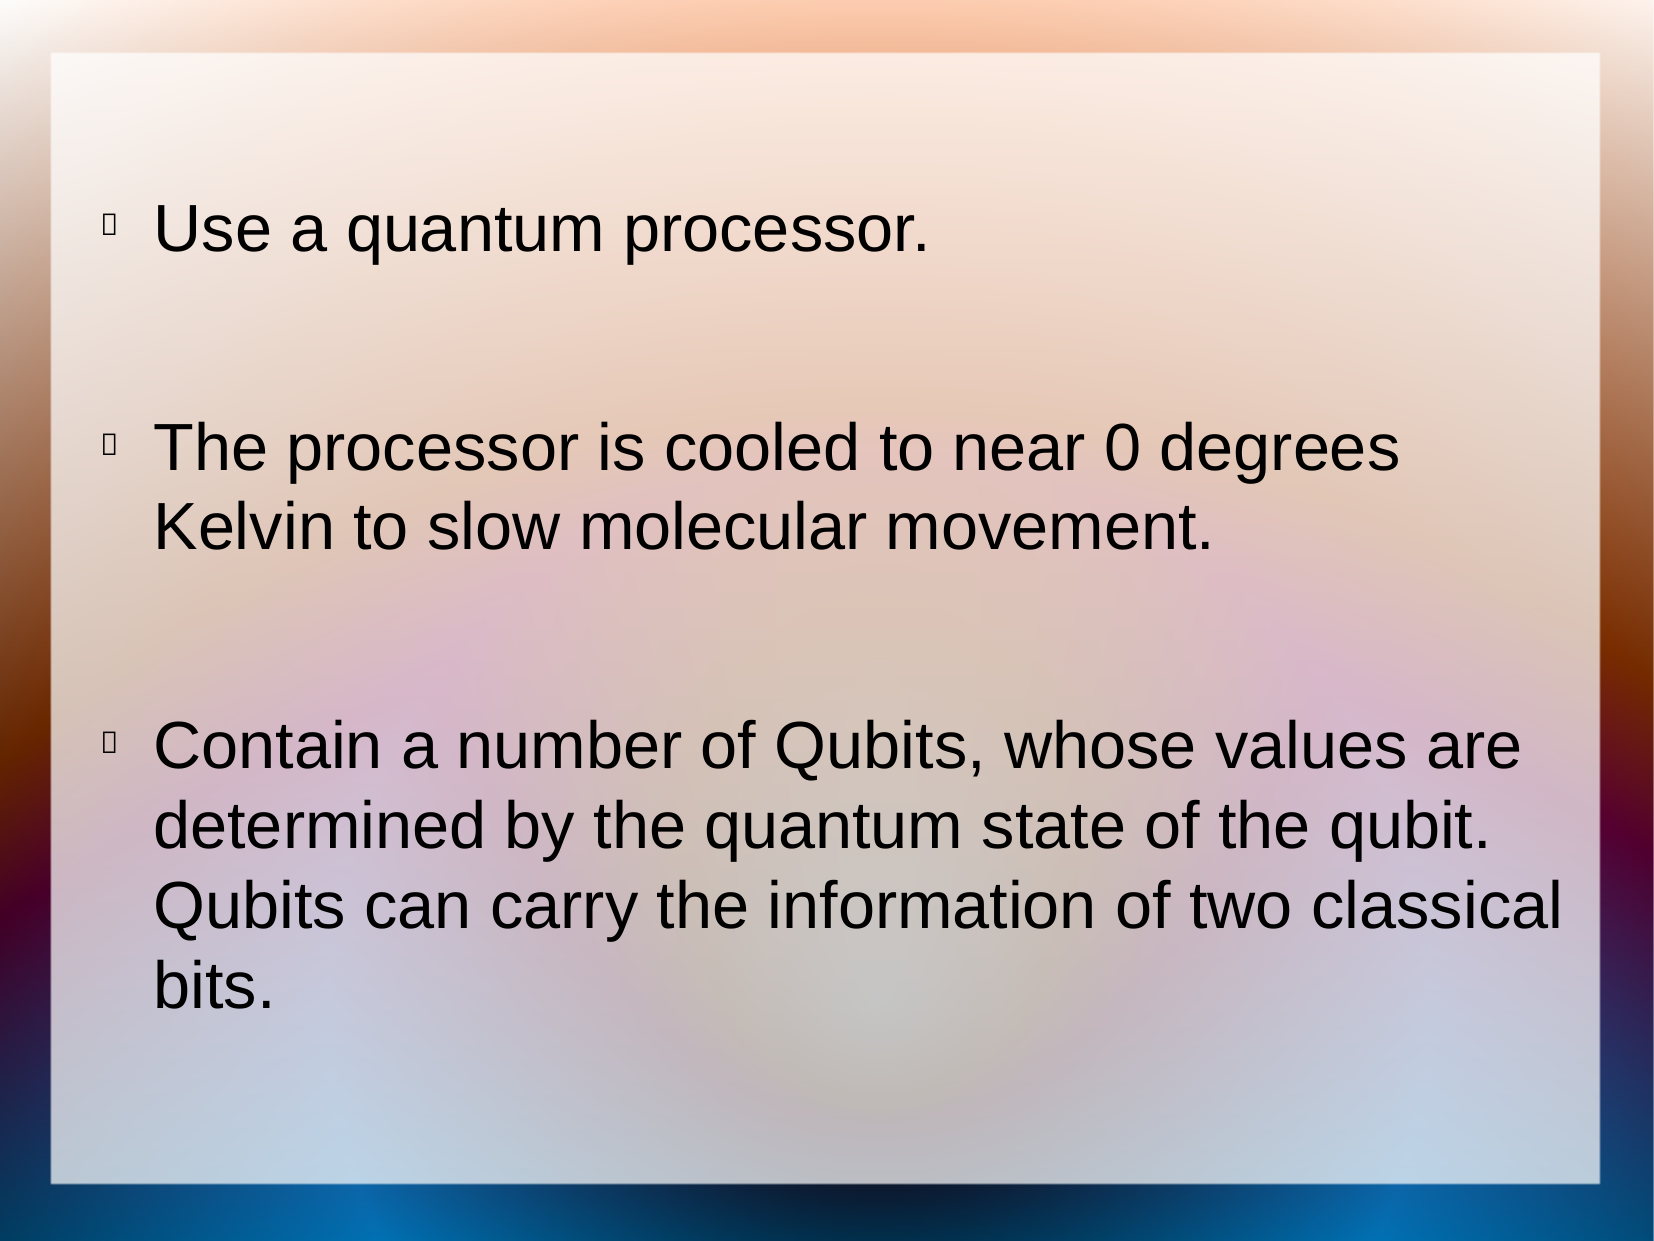

Use a quantum processor.
The processor is cooled to near 0 degrees Kelvin to slow molecular movement.
Contain a number of Qubits, whose values are determined by the quantum state of the qubit. Qubits can carry the information of two classical bits.